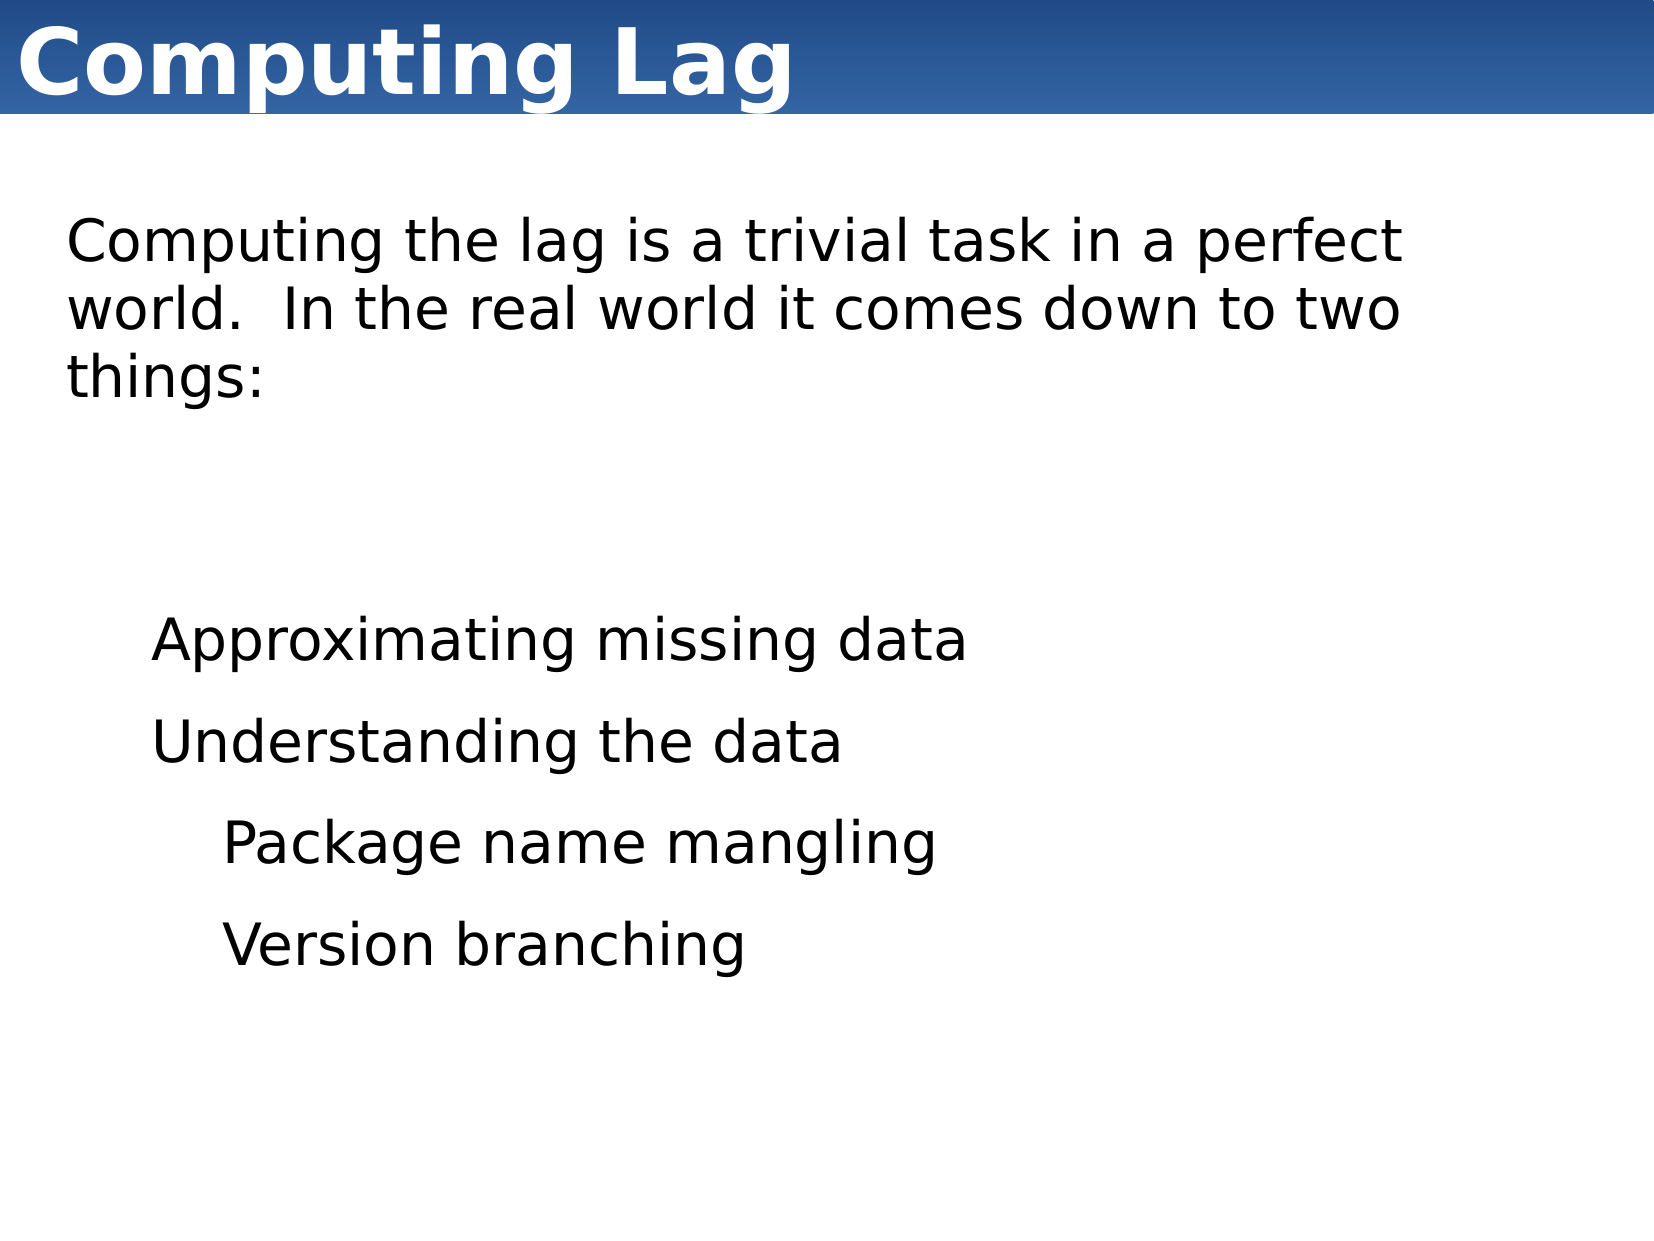

Computing Lag
Computing the lag is a trivial task in a perfect world. In the real world it comes down to two things:
Approximating missing data
Understanding the data
Package name mangling
Version branching